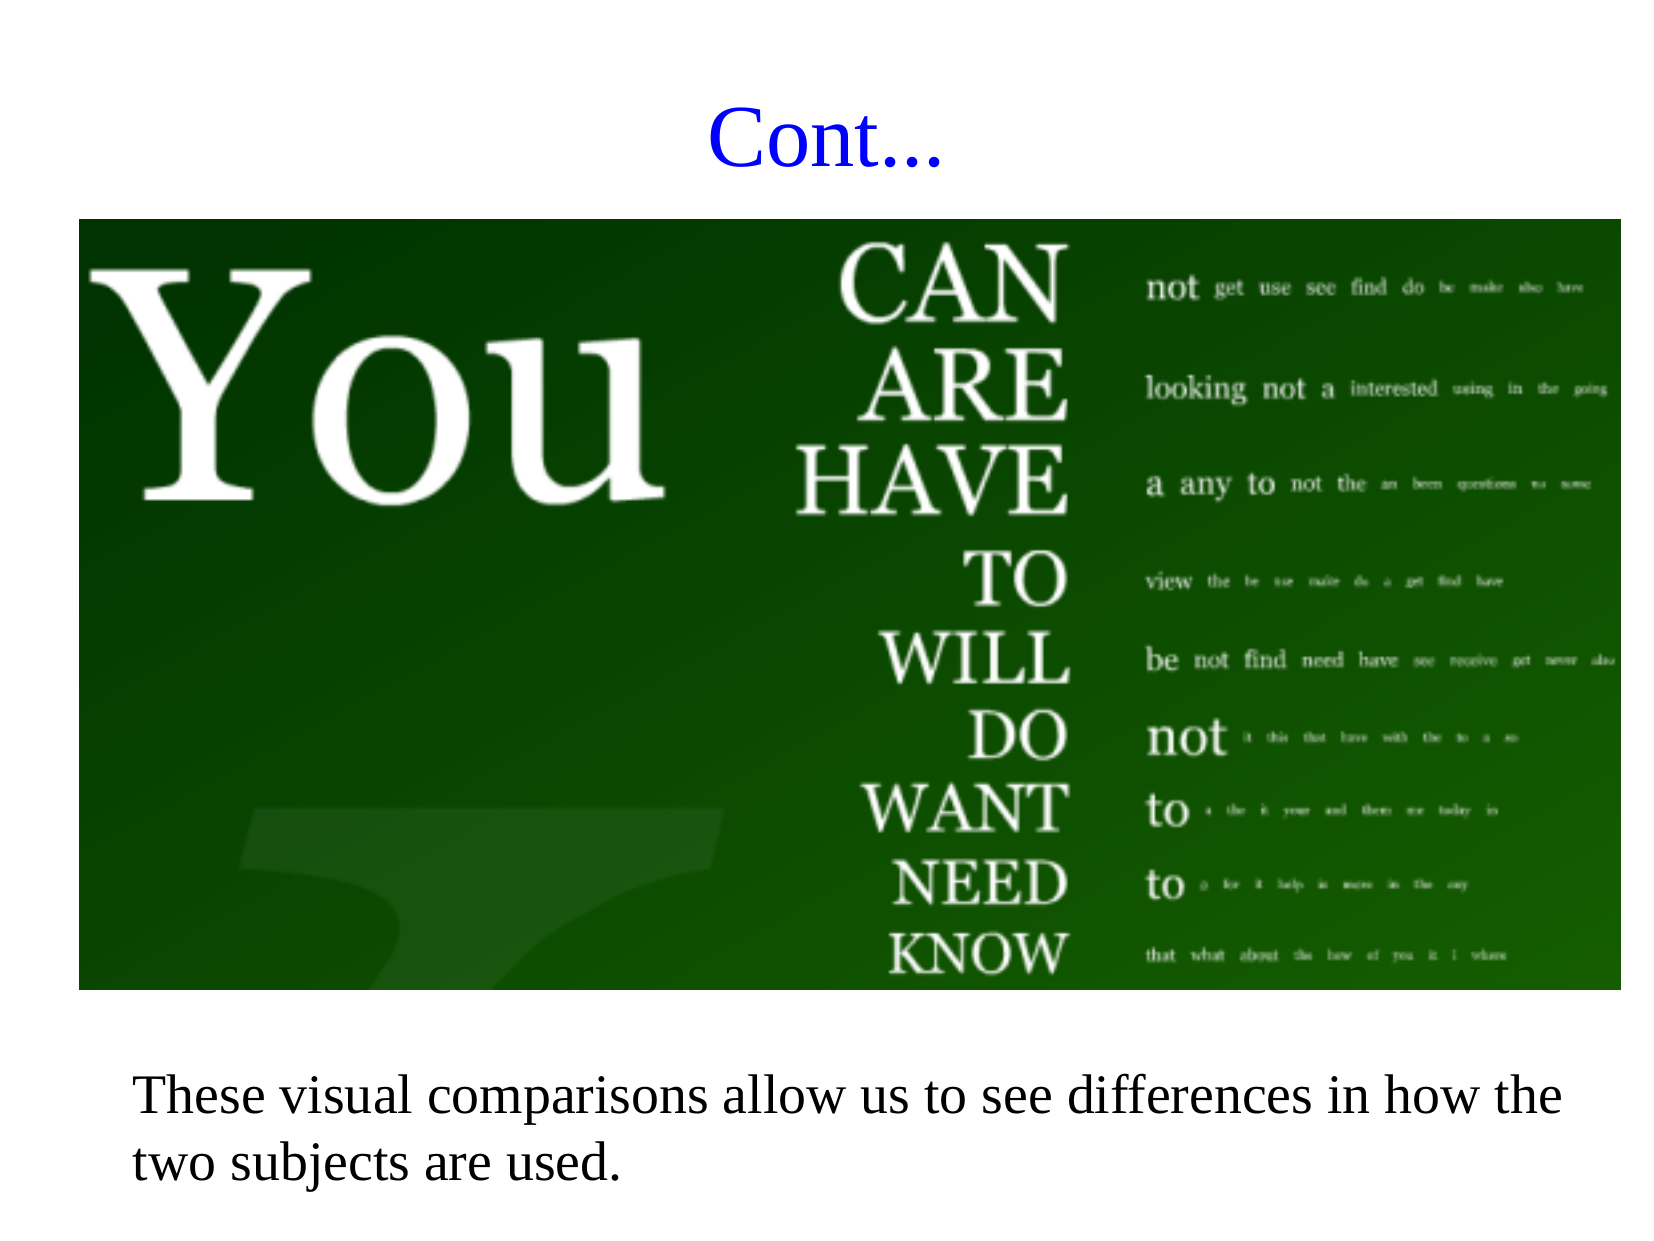

# Cont...
These visual comparisons allow us to see differences in how the two subjects are used.